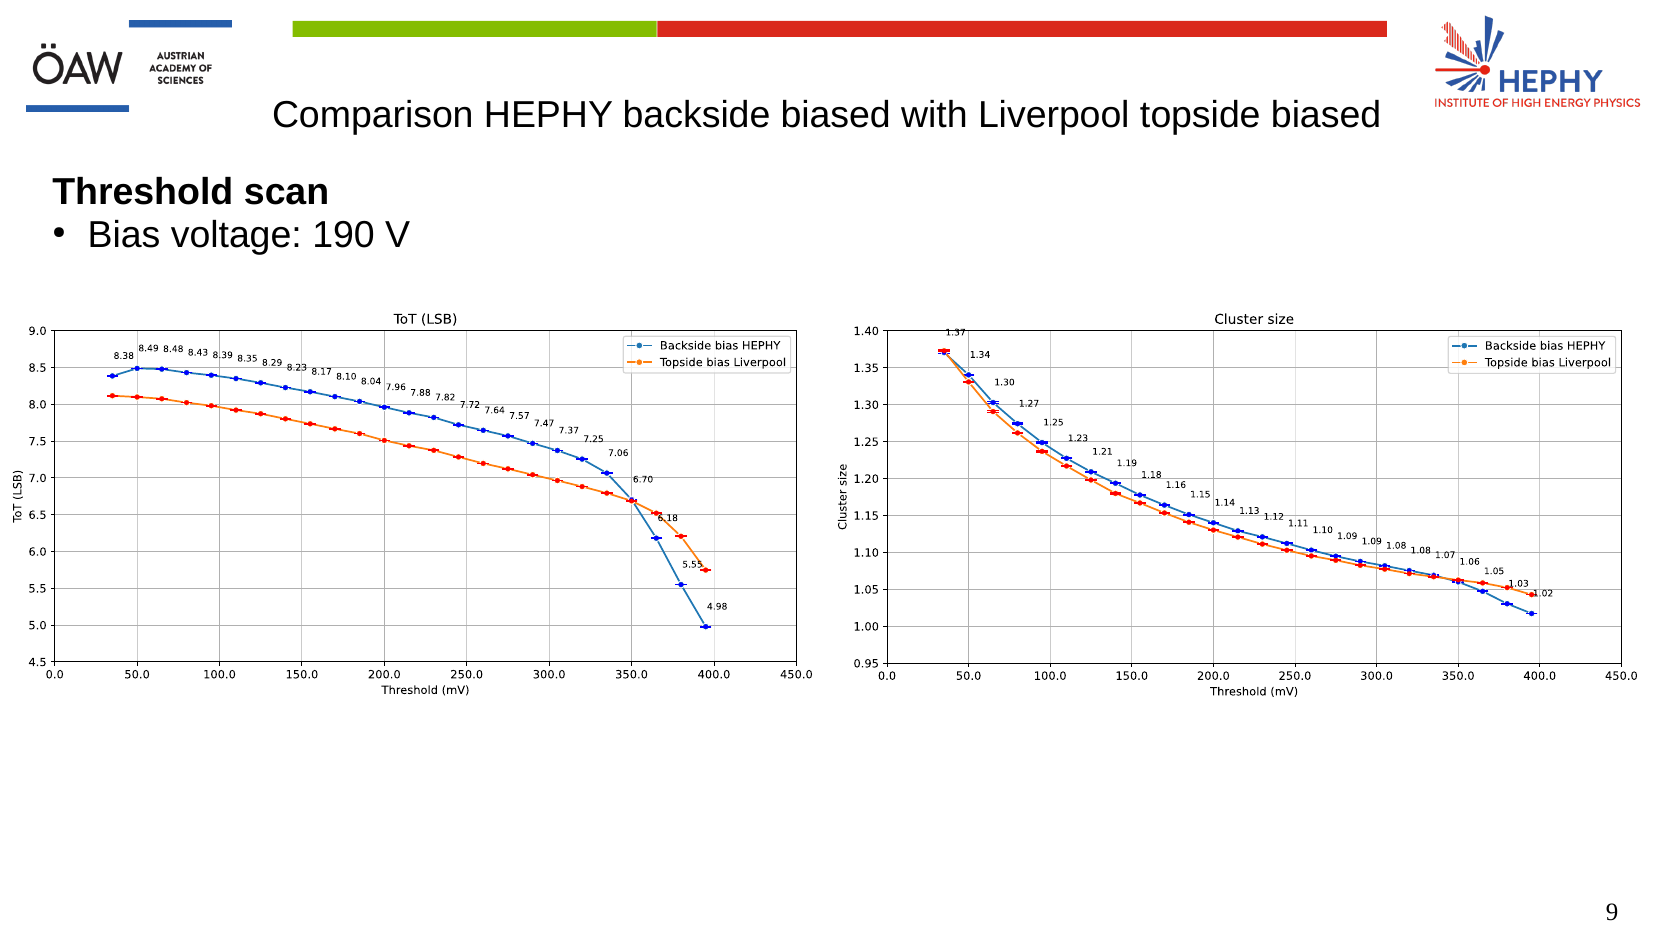

# Comparison HEPHY backside biased with Liverpool topside biased
Threshold scan
Bias voltage: 190 V